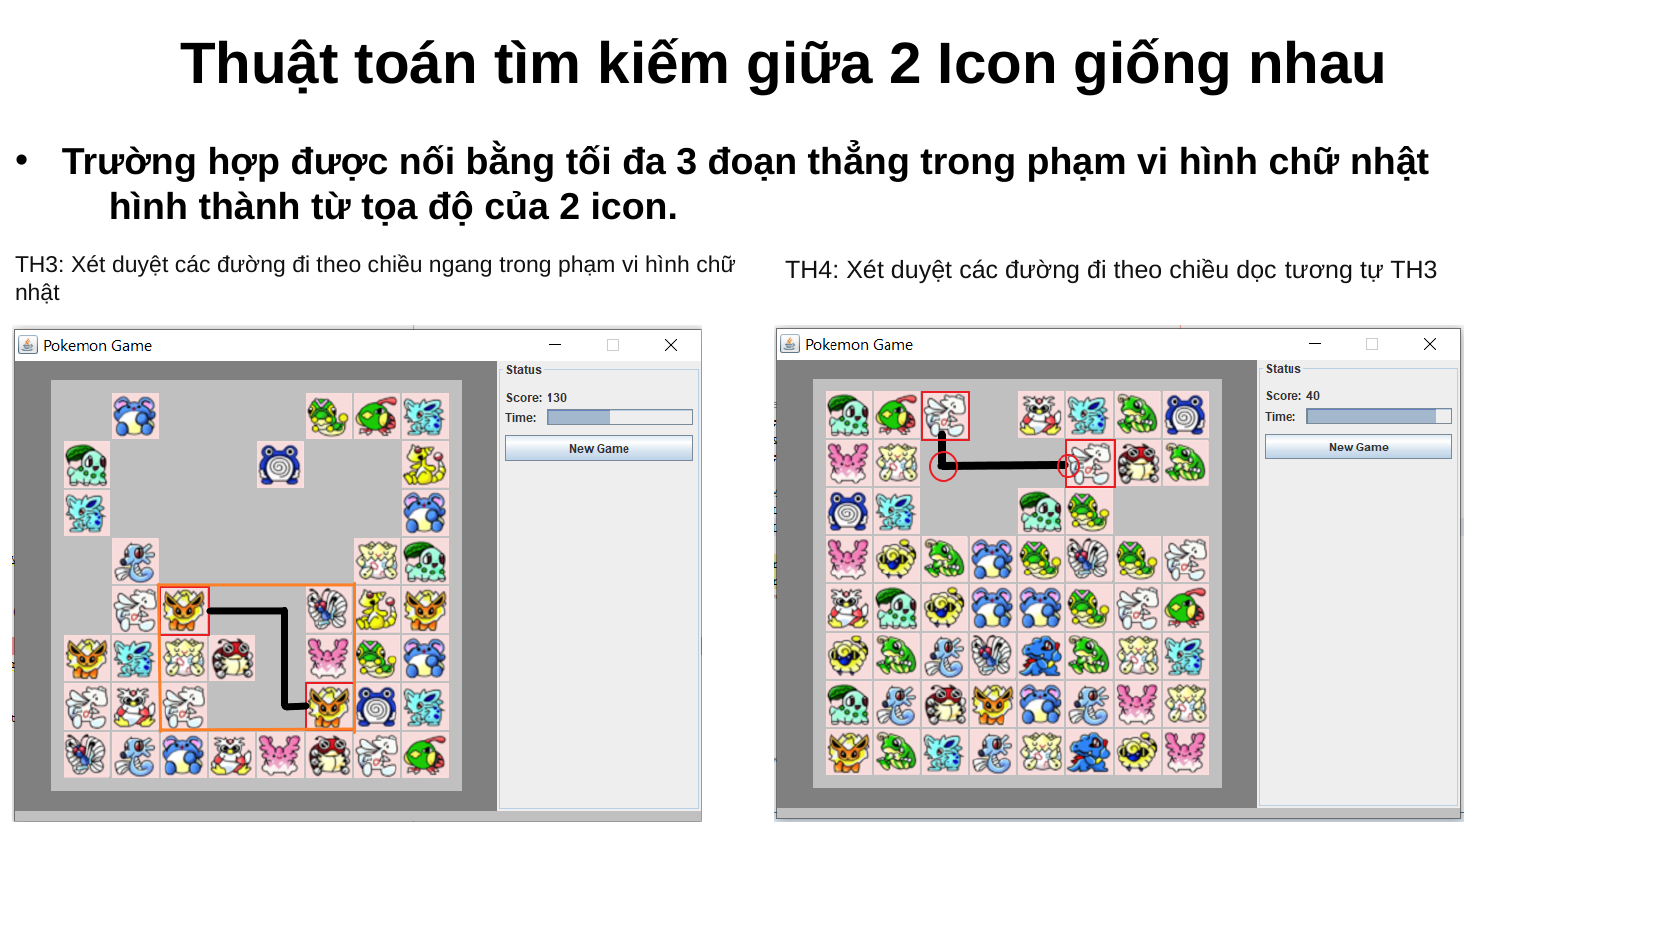

Thuật toán tìm kiếm giữa 2 Icon giống nhau
Trường hợp được nối bằng tối đa 3 đoạn thẳng trong phạm vi hình chữ nhật hình thành từ tọa độ của 2 icon.
TH3: Xét duyệt các đường đi theo chiều ngang trong phạm vi hình chữ nhật
TH4: Xét duyệt các đường đi theo chiều dọc tương tự TH3